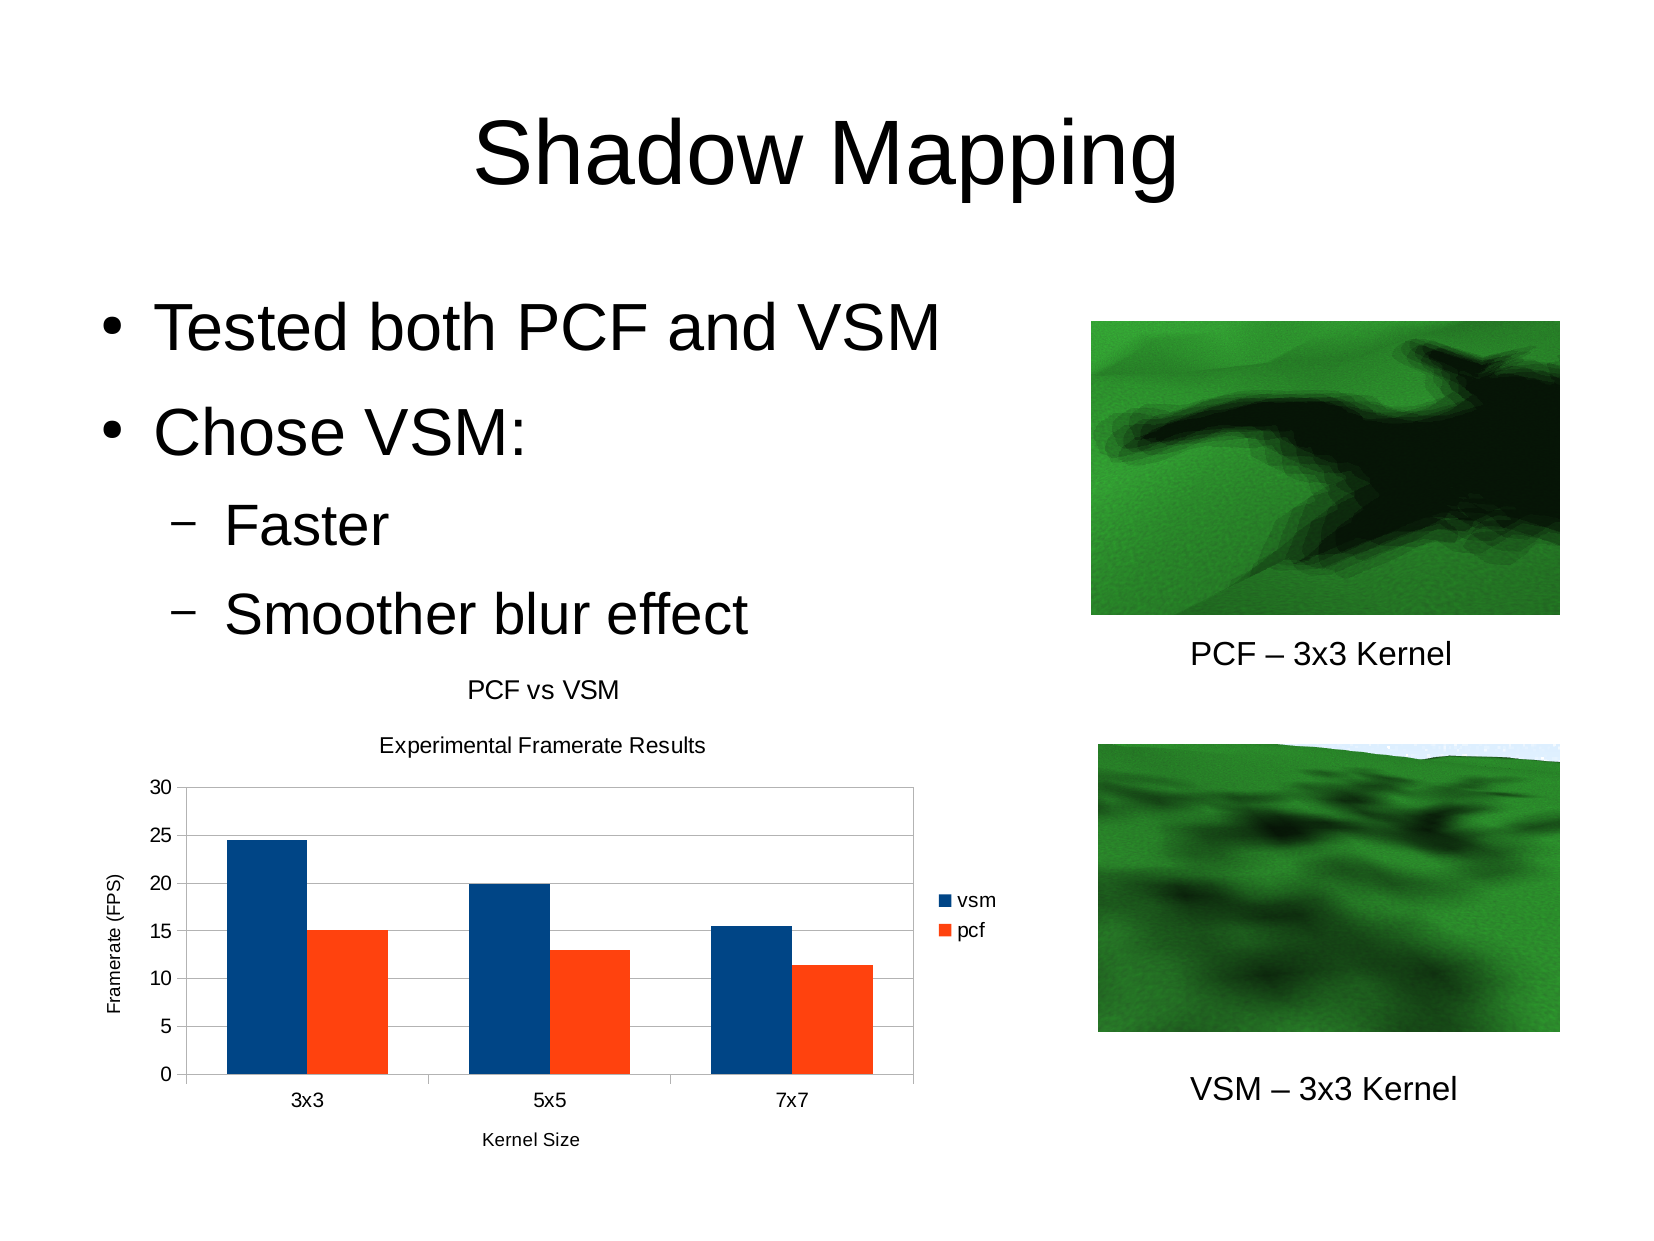

# Shadow Mapping
Tested both PCF and VSM
Chose VSM:
Faster
Smoother blur effect
PCF – 3x3 Kernel
### Chart: PCF vs VSM
Experimental Framerate Results
| Category | vsm | pcf |
|---|---|---|
| 3x3 | 24.514 | 15.0988272727273 |
| 5x5 | 19.9586111111111 | 13.0352555555556 |
| 7x7 | 15.4693222222222 | 11.4507857142857 |
VSM – 3x3 Kernel